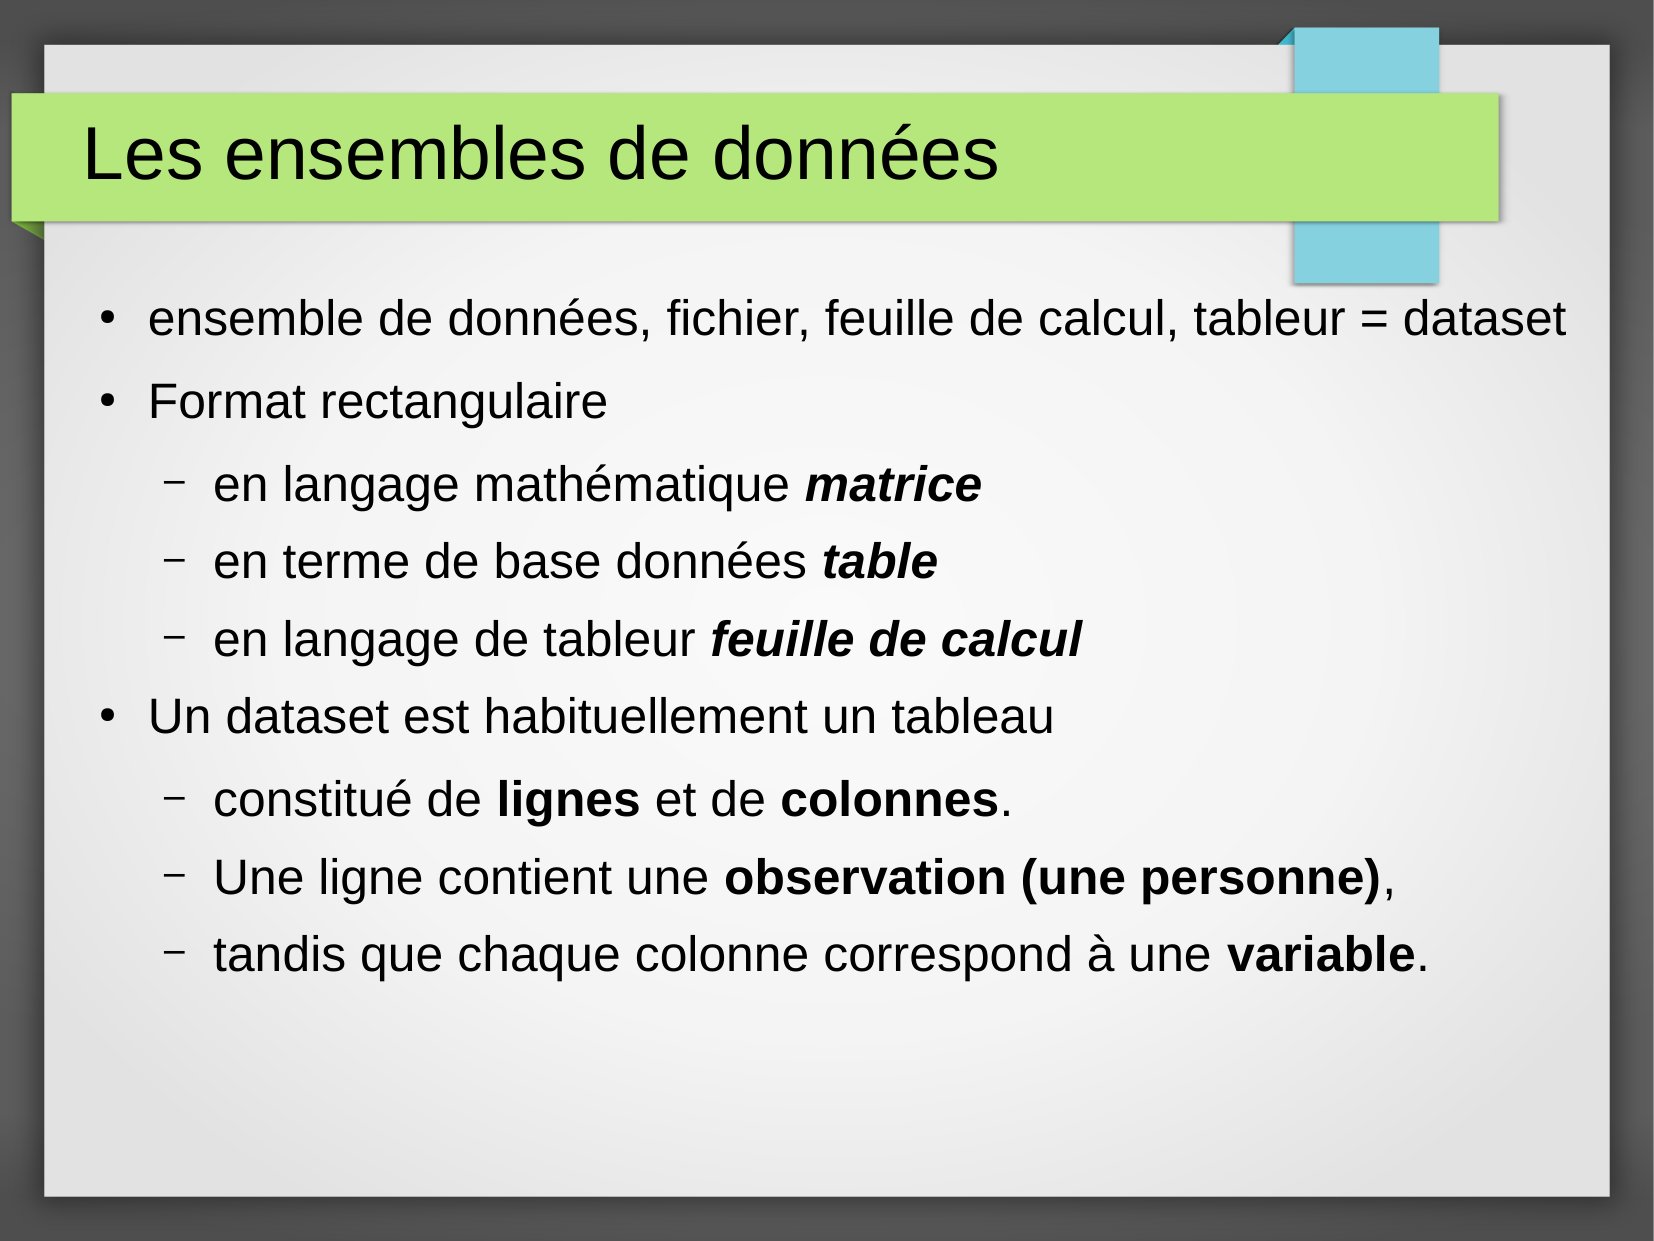

# Les ensembles de données
ensemble de données, fichier, feuille de calcul, tableur = dataset
Format rectangulaire
en langage mathématique matrice
en terme de base données table
en langage de tableur feuille de calcul
Un dataset est habituellement un tableau
constitué de lignes et de colonnes.
Une ligne contient une observation (une personne),
tandis que chaque colonne correspond à une variable.